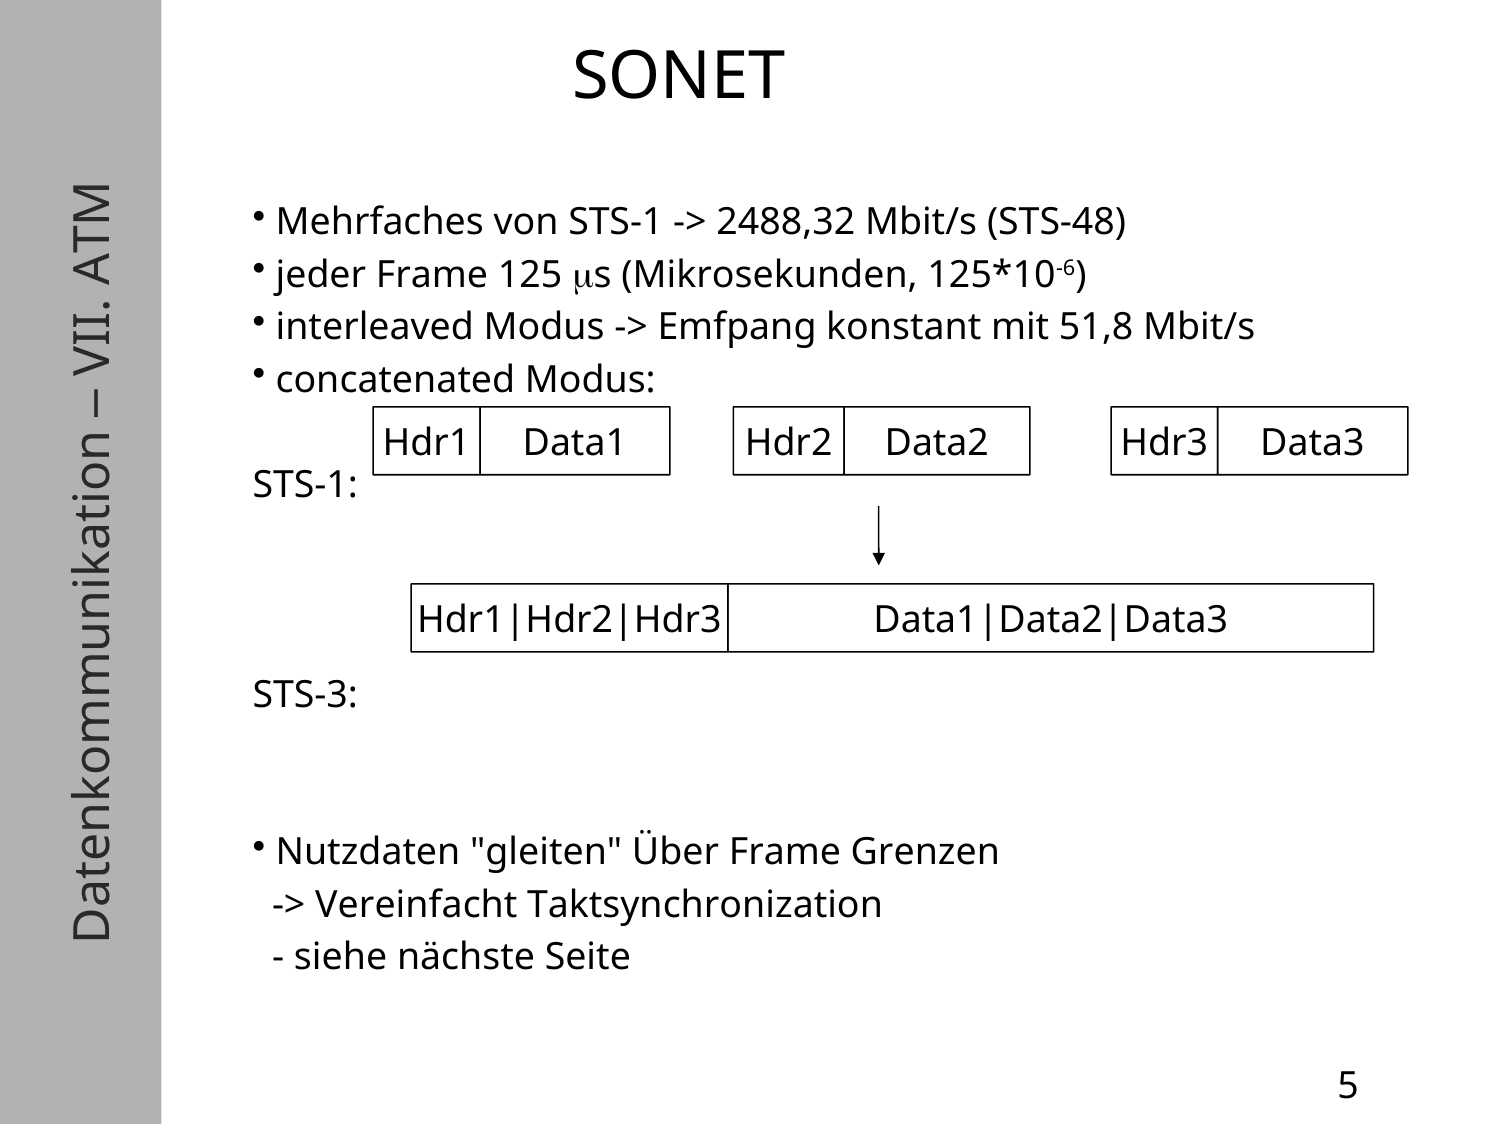

SONET
 Mehrfaches von STS-1 -> 2488,32 Mbit/s (STS-48)
 jeder Frame 125 ms (Mikrosekunden, 125*10-6)
 interleaved Modus -> Emfpang konstant mit 51,8 Mbit/s
 concatenated Modus:
STS-1:
STS-3:
 Nutzdaten "gleiten" Über Frame Grenzen
 -> Vereinfacht Taktsynchronization
 - siehe nächste Seite
Hdr1
Data1
Hdr2
Data2
Hdr3
Data3
Datenkommunikation – VII. ATM
Hdr1|Hdr2|Hdr3
Data1|Data2|Data3